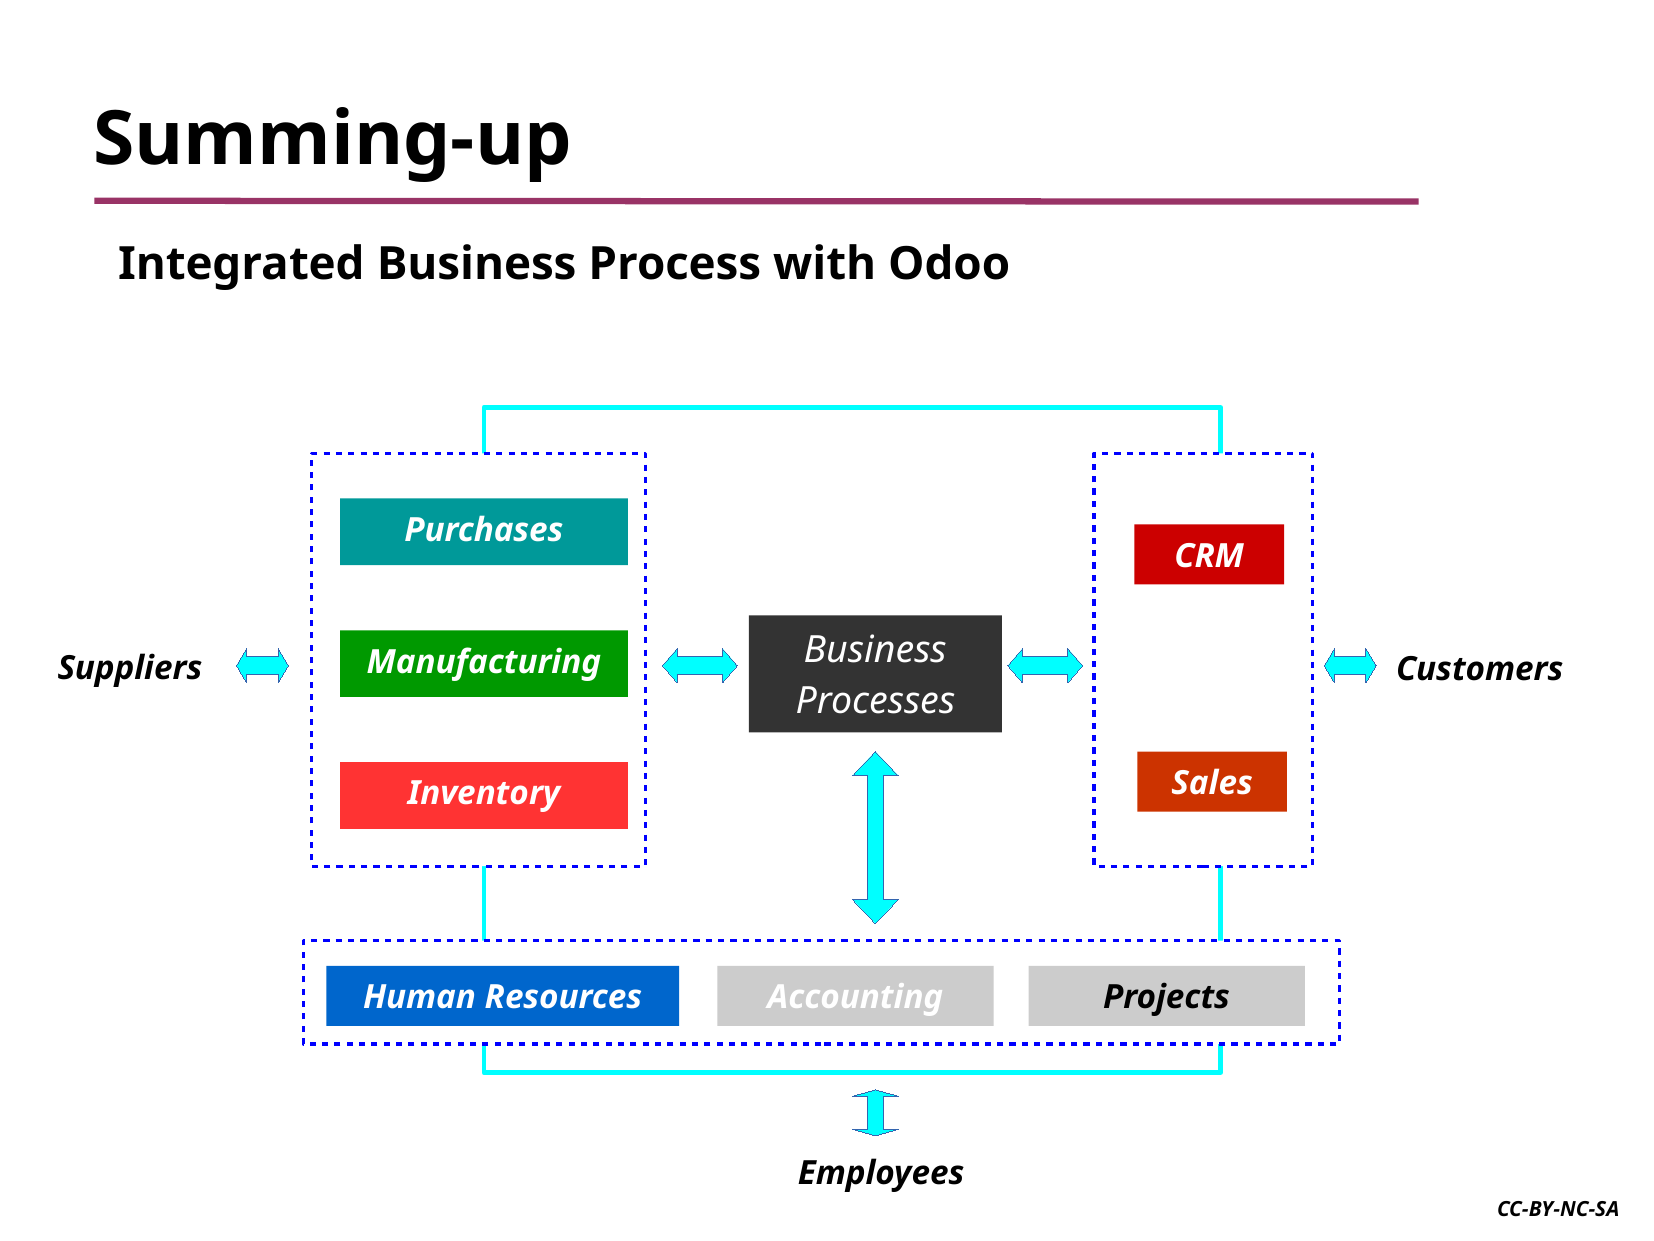

Summing-up
# Integrated Business Process with Odoo
Purchases
CRM
Business Processes
Manufacturing
Suppliers
Customers
Sales
Inventory
Human Resources
Accounting
Projects
Employees
CC-BY-NC-SA